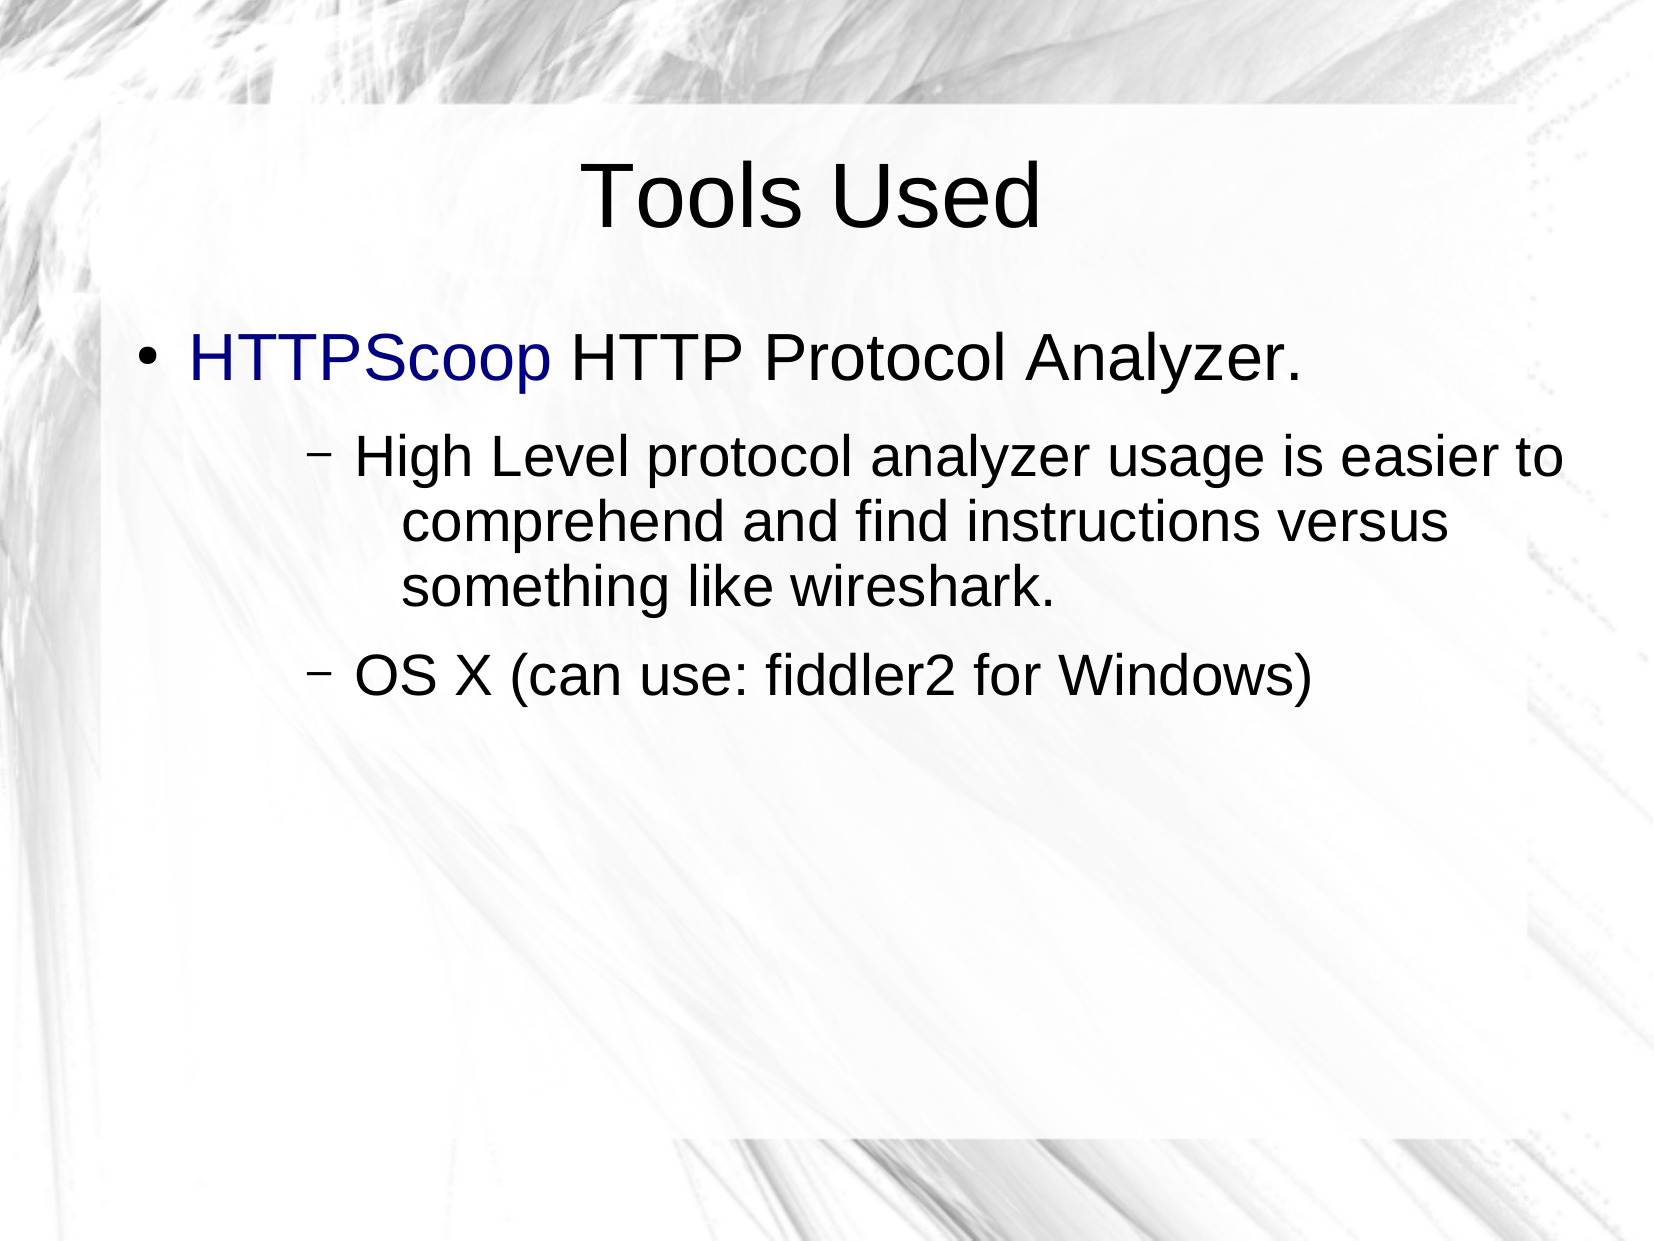

# Tools Used
HTTPScoop HTTP Protocol Analyzer.
High Level protocol analyzer usage is easier to comprehend and find instructions versus something like wireshark.
OS X (can use: fiddler2 for Windows)